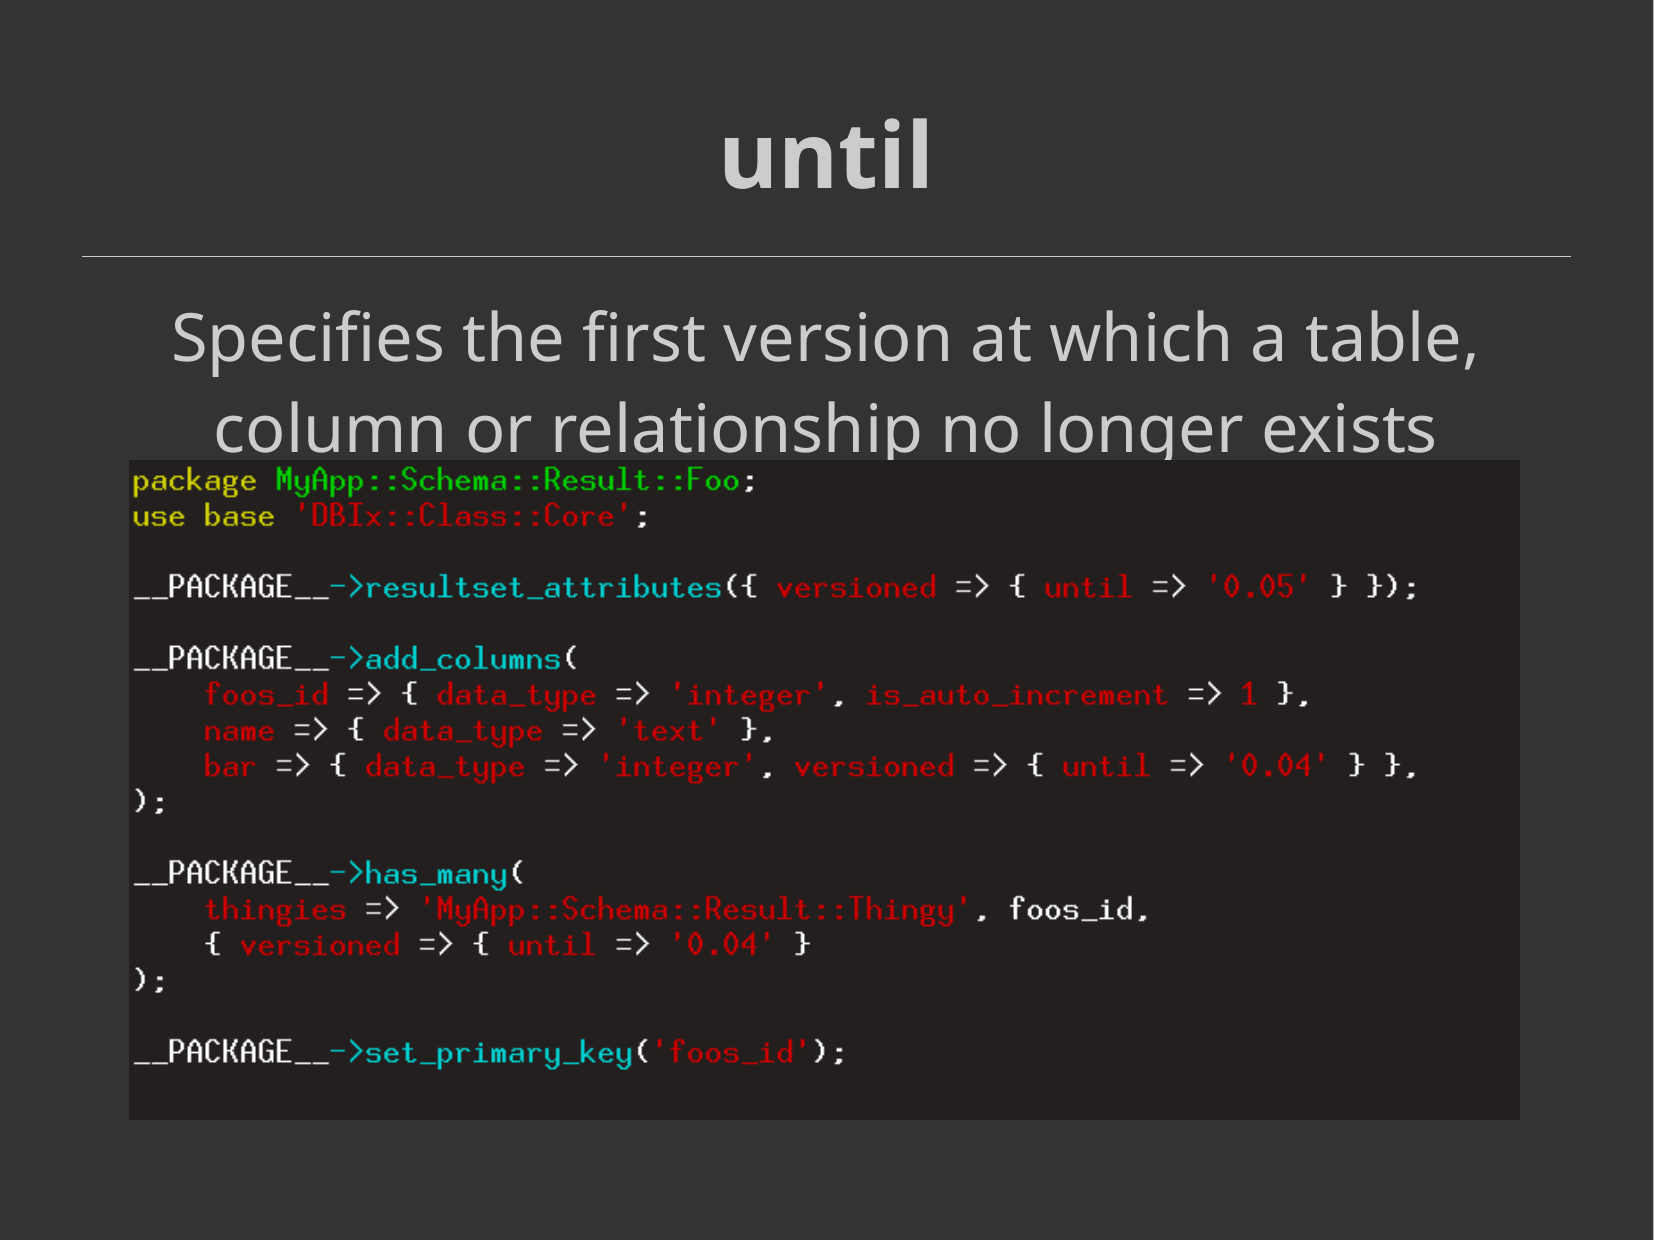

# until
Specifies the first version at which a table, column or relationship no longer exists